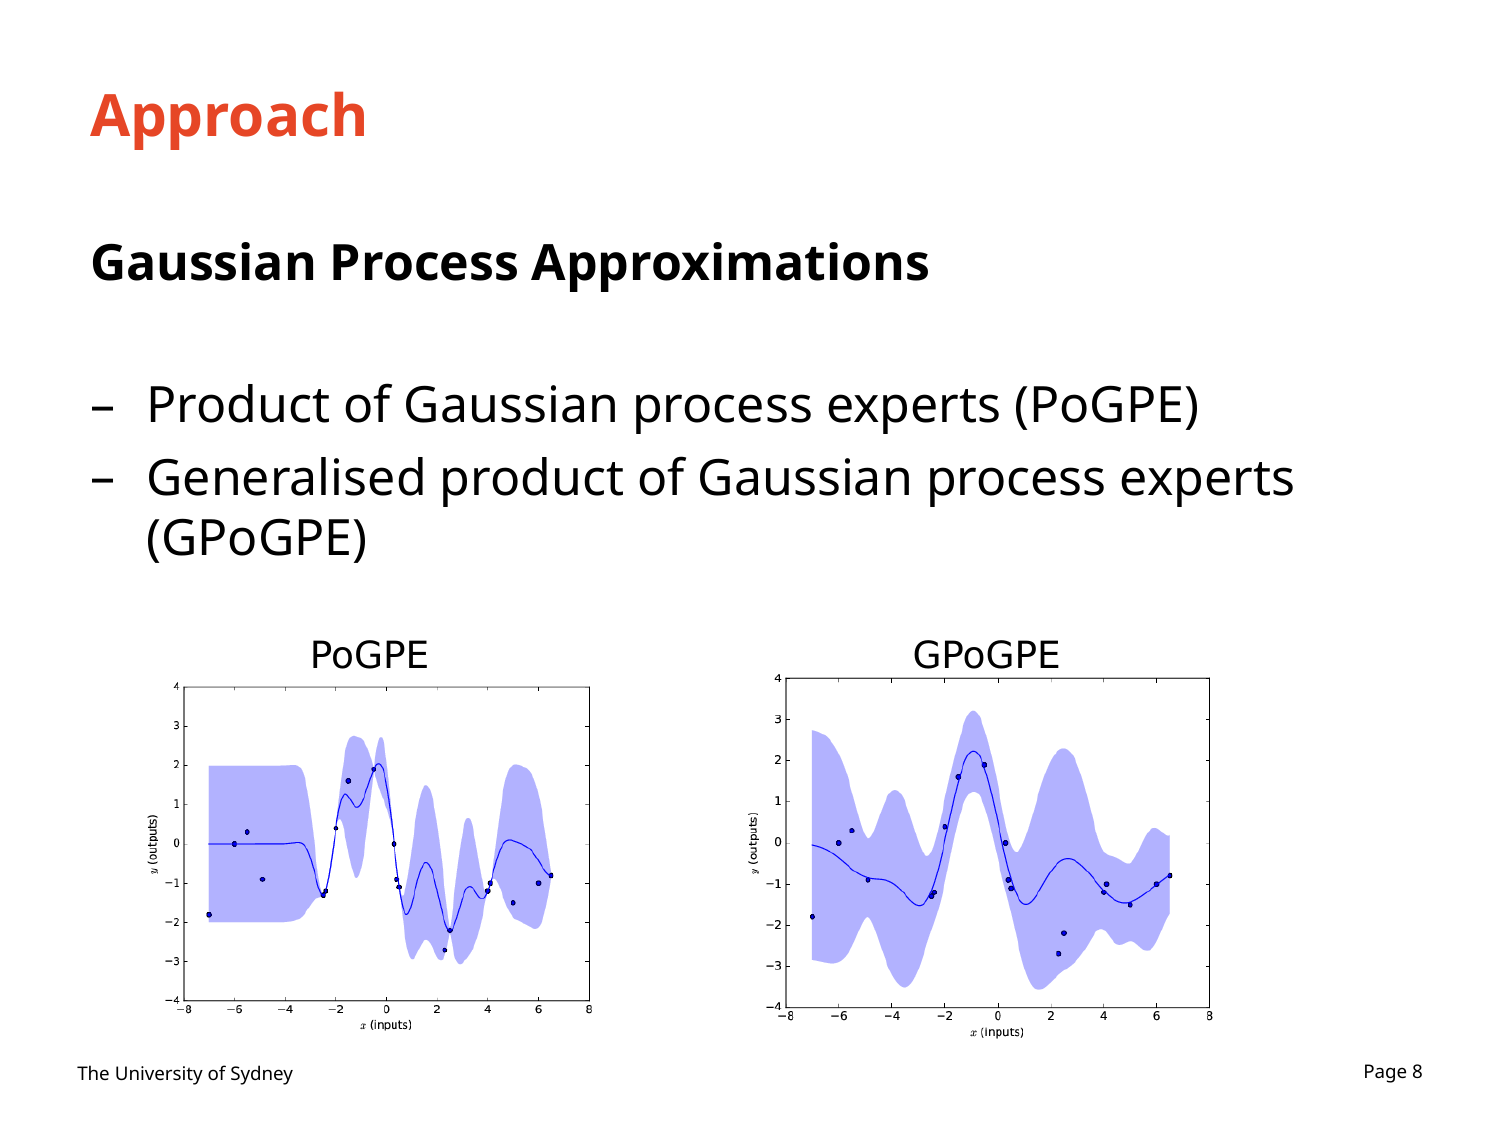

# Approach
Gaussian Process Approximations
Product of Gaussian process experts (PoGPE)
Generalised product of Gaussian process experts (GPoGPE)
PoGPE
GPoGPE